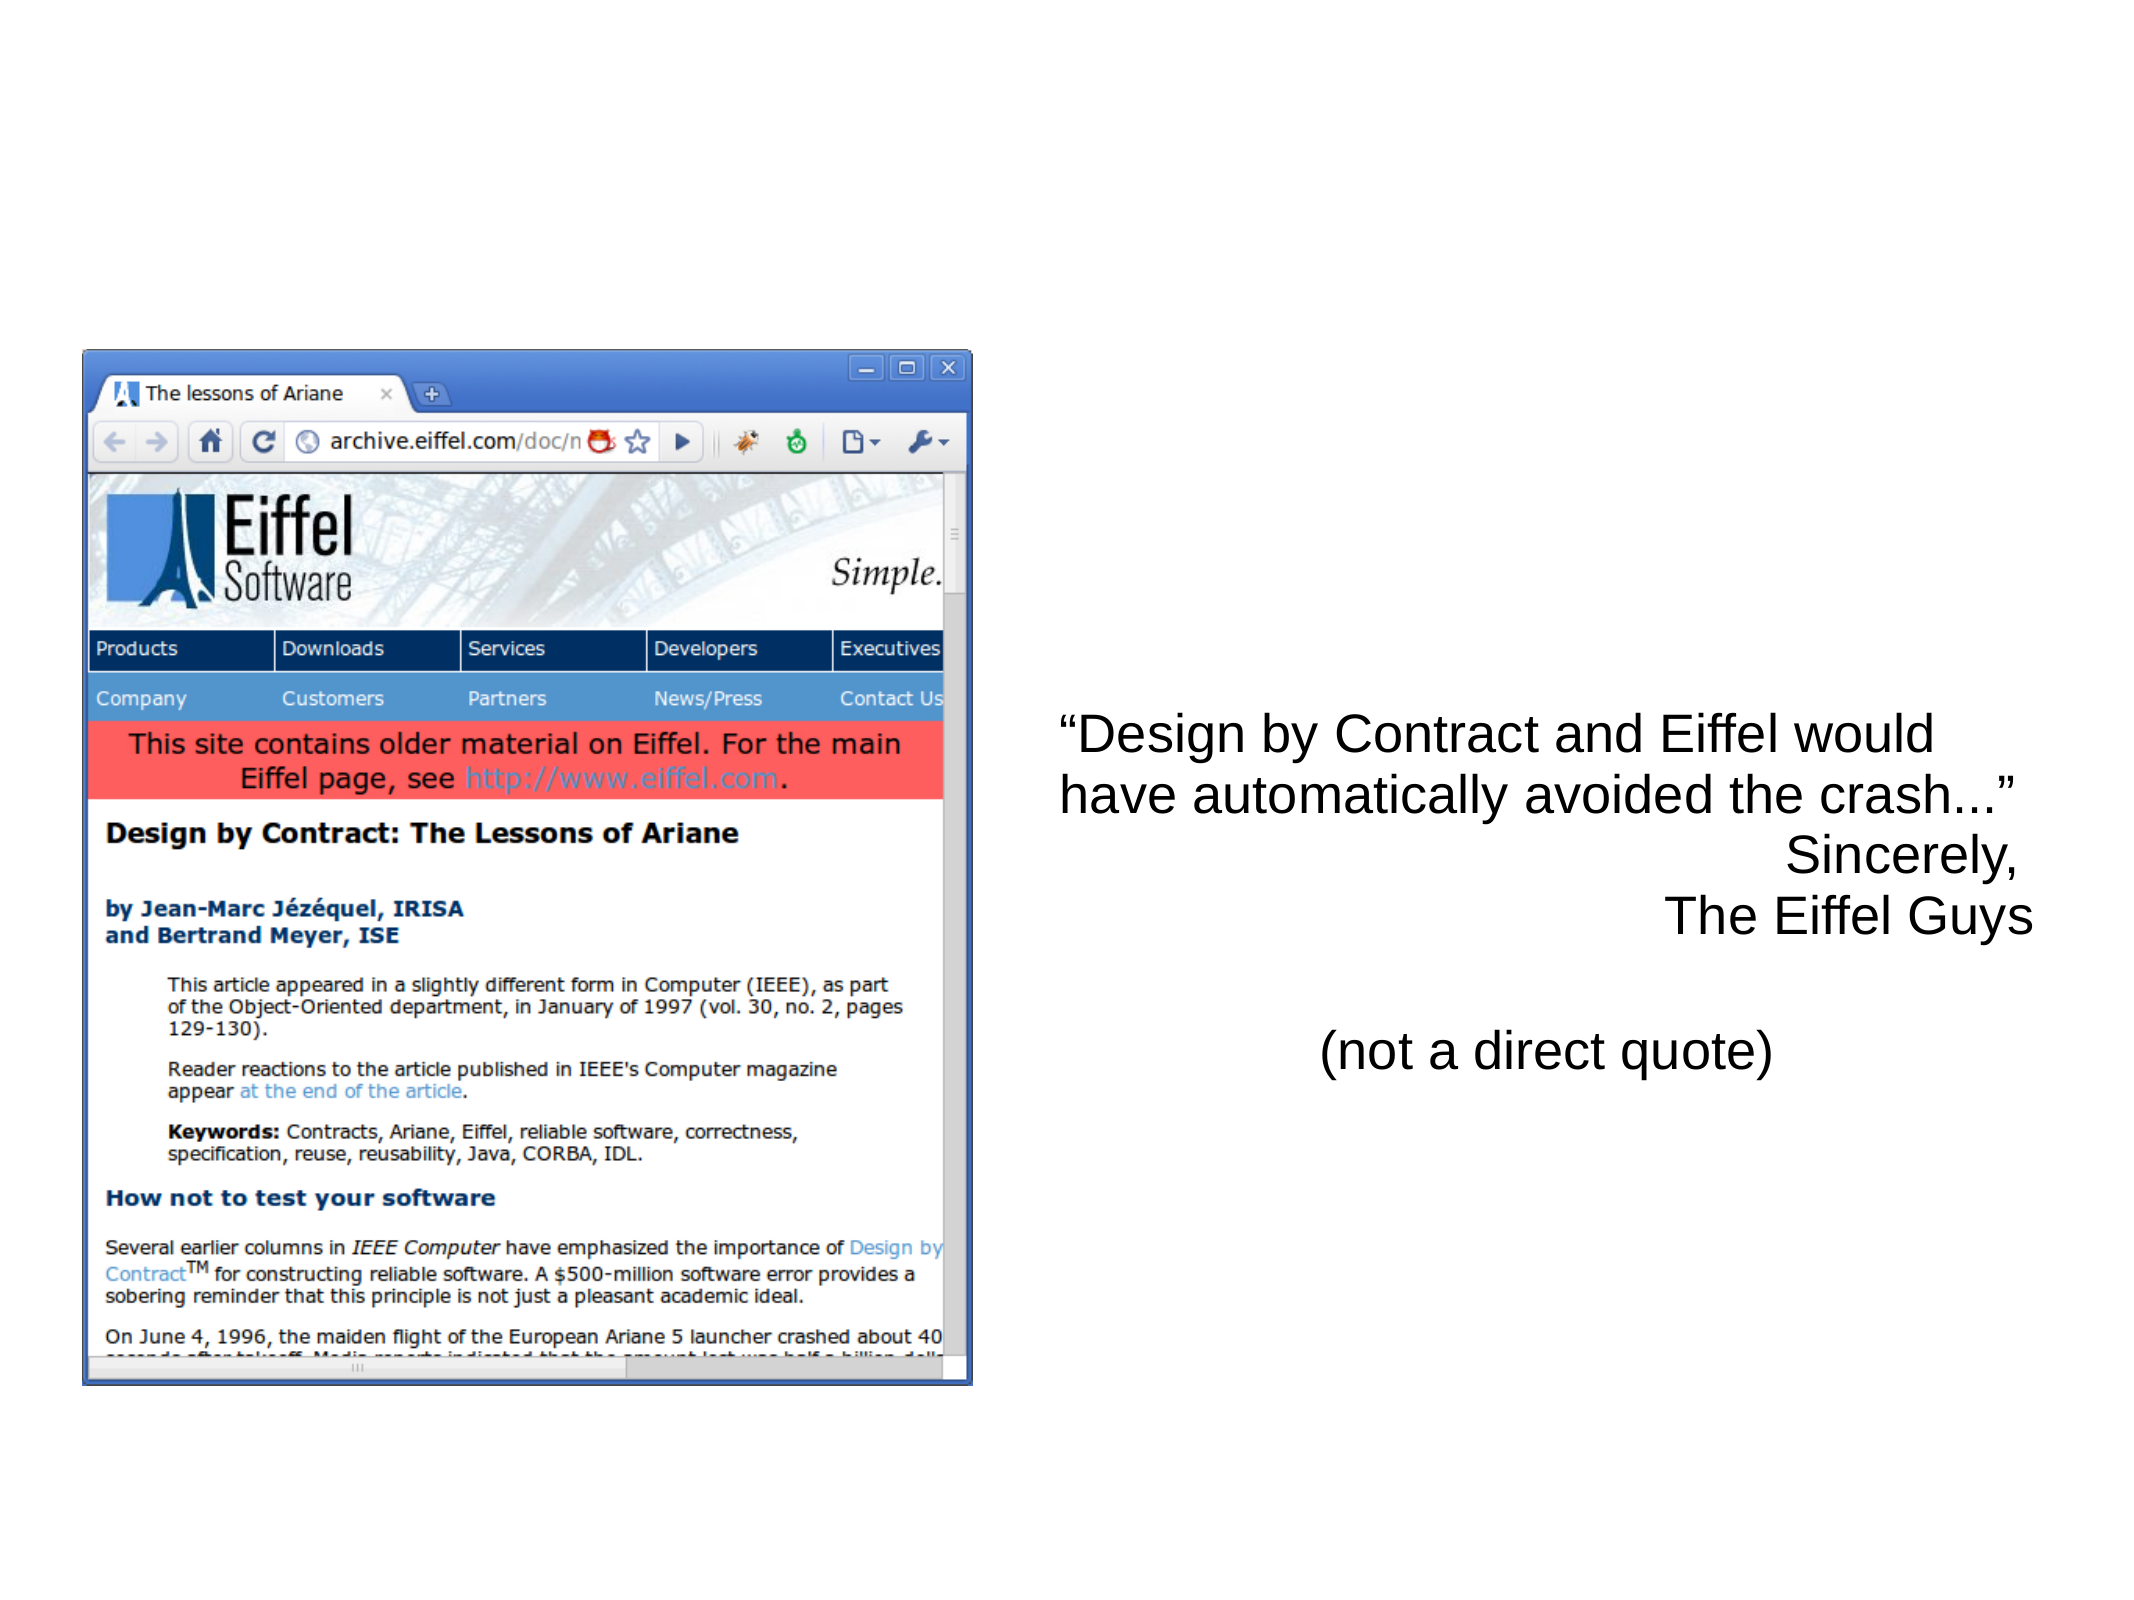

# “Design by Contract and Eiffel would have automatically avoided the crash...”
Sincerely,
The Eiffel Guys
(not a direct quote)